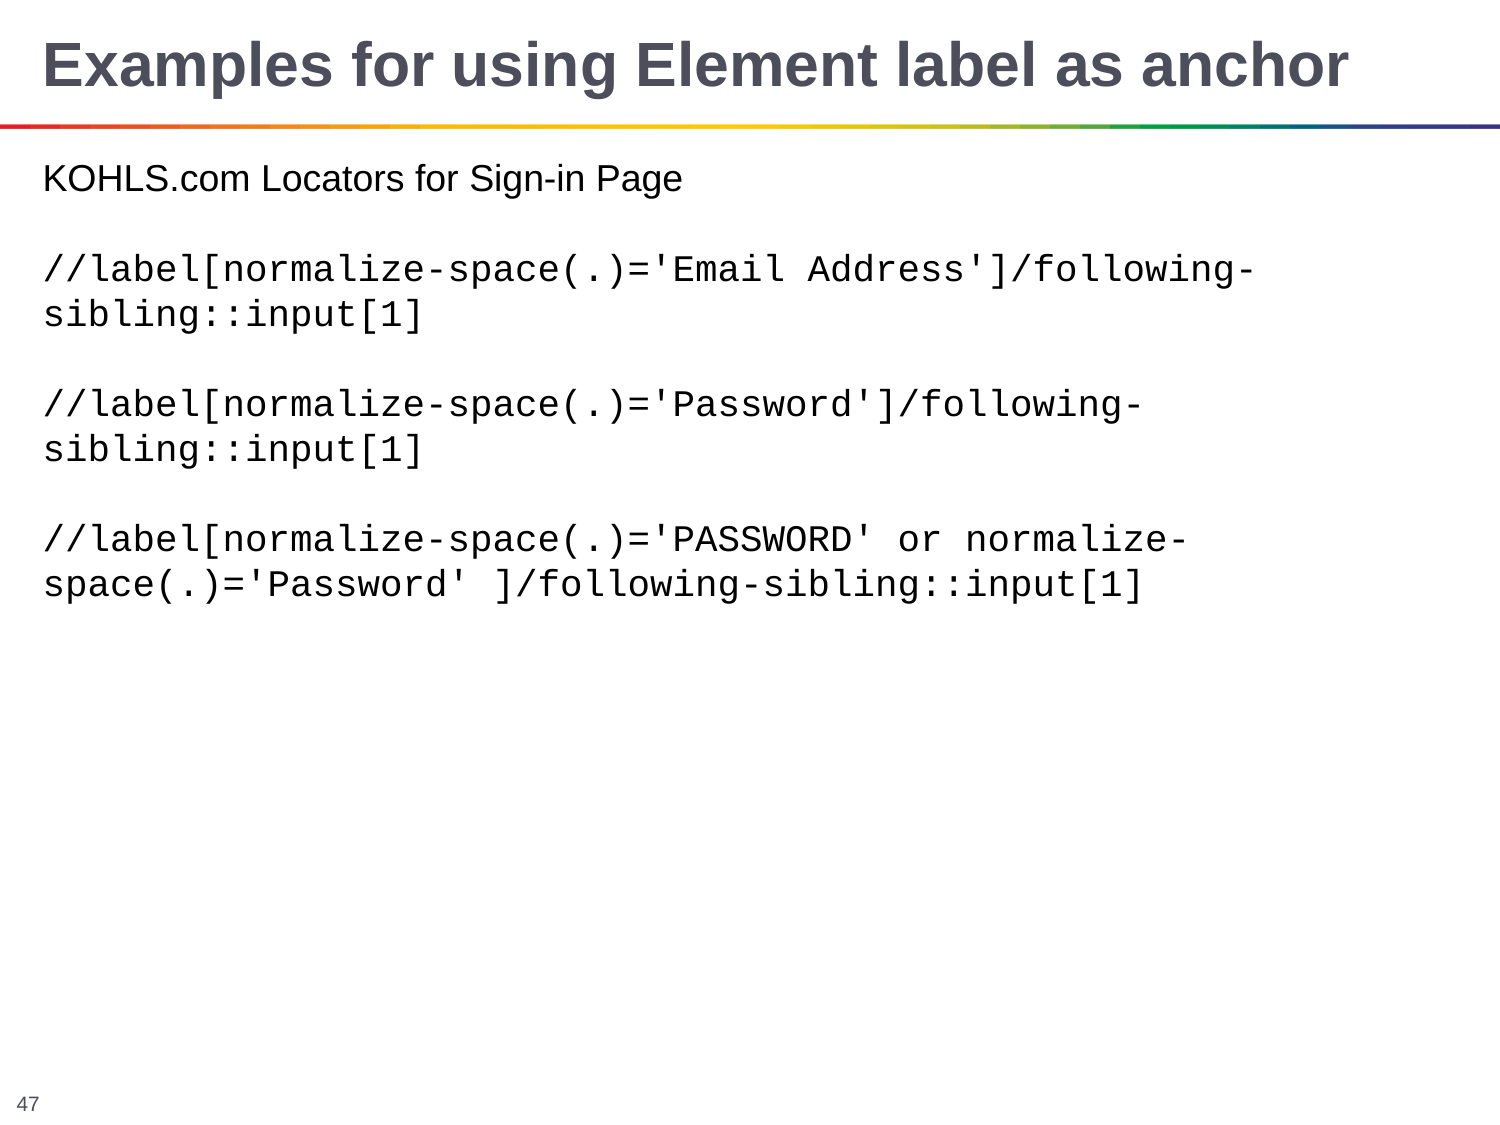

# Examples for using Element label as anchor
KOHLS.com Locators for Sign-in Page
//label[normalize-space(.)='Email Address']/following-sibling::input[1]
//label[normalize-space(.)='Password']/following-sibling::input[1]
//label[normalize-space(.)='PASSWORD' or normalize-space(.)='Password' ]/following-sibling::input[1]